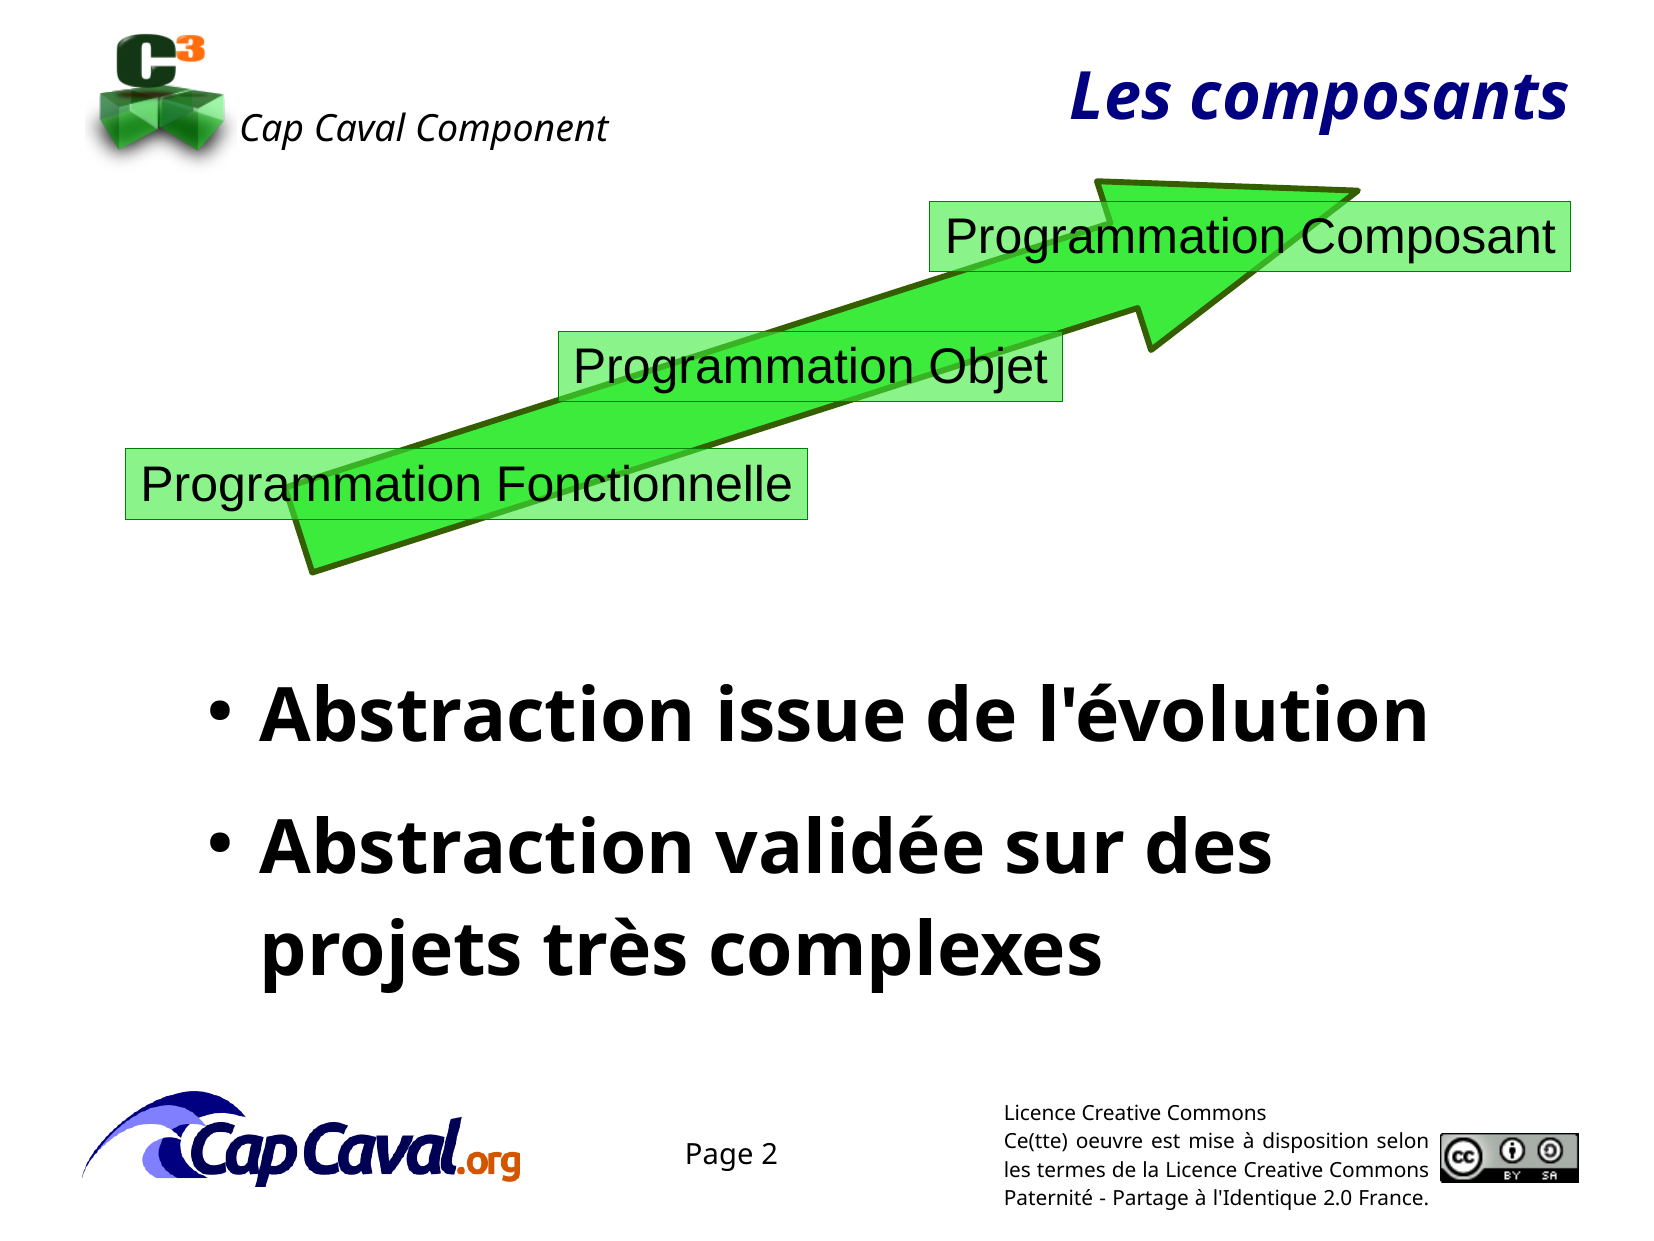

# Les composants
Programmation Composant
Programmation Objet
Programmation Fonctionnelle
Abstraction issue de l'évolution
Abstraction validée sur des projets très complexes
2